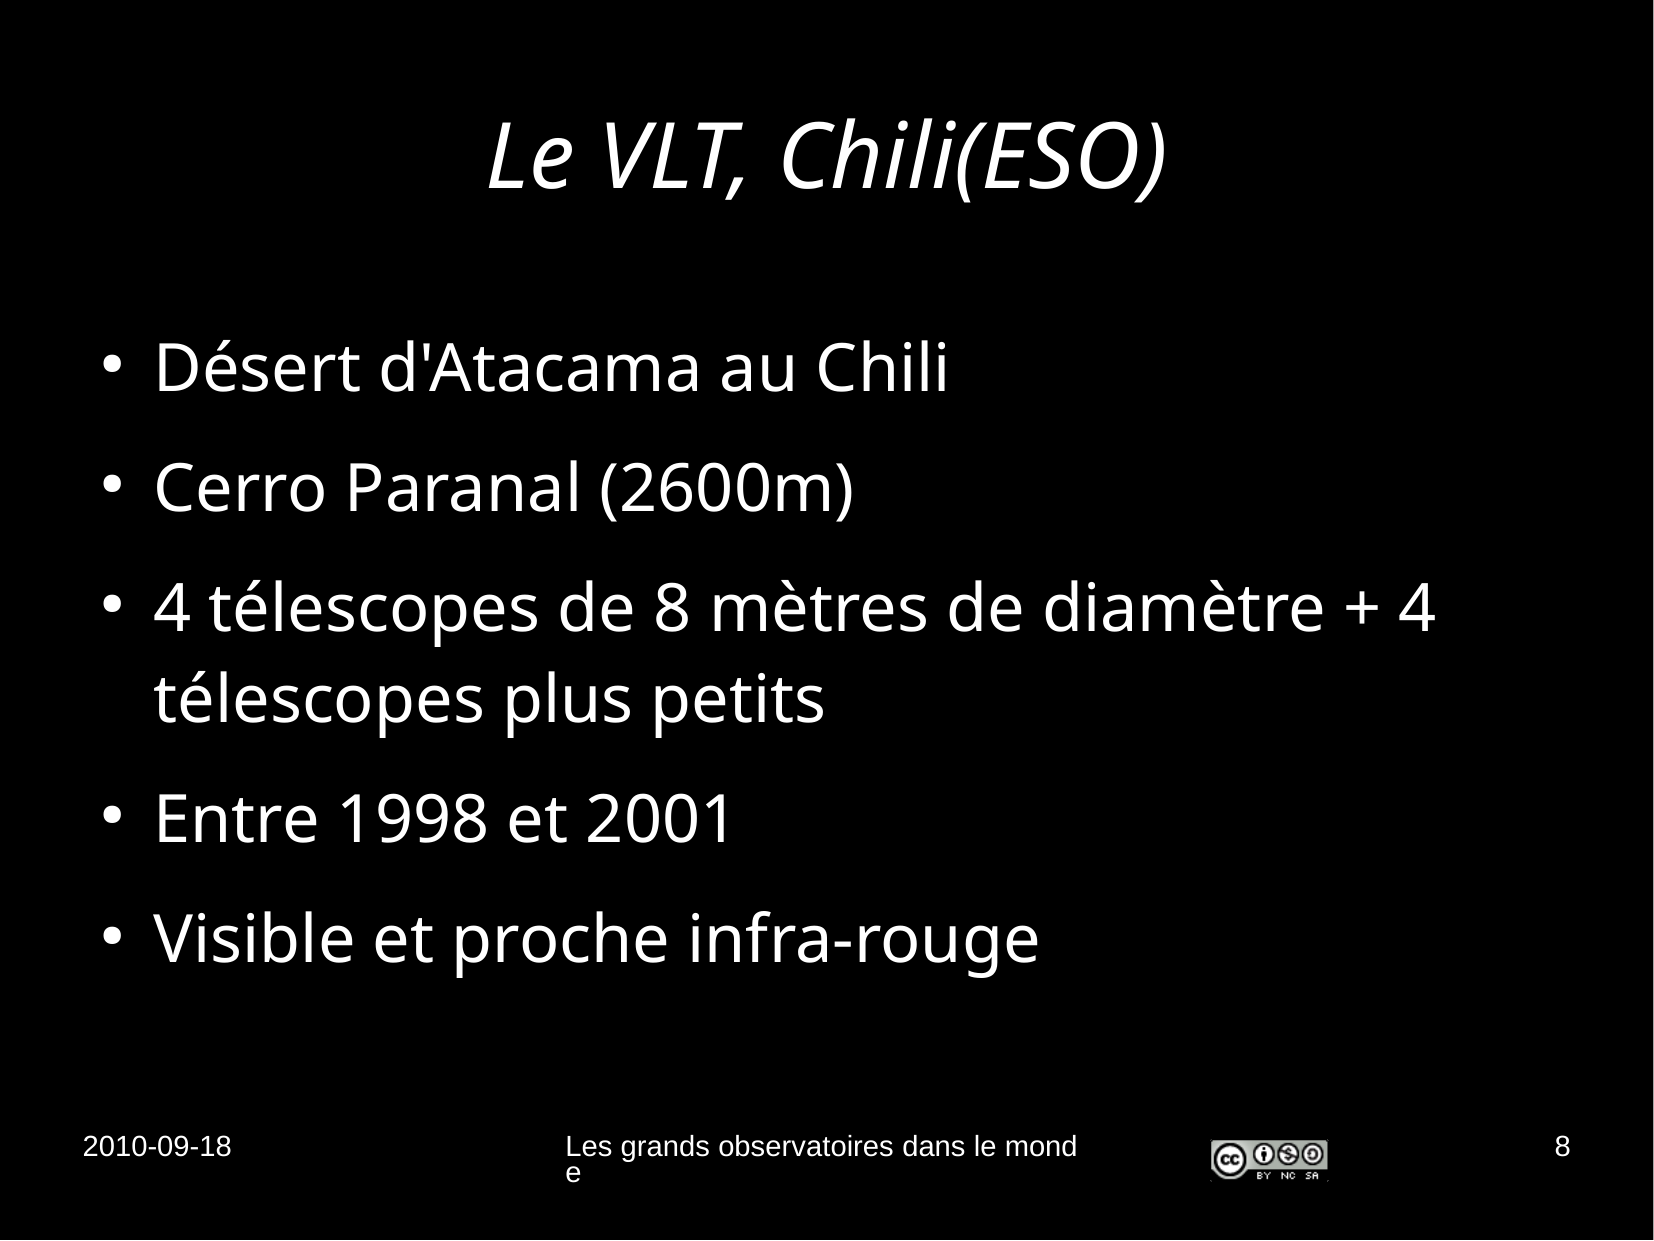

# Le VLT, Chili(ESO)
Désert d'Atacama au Chili
Cerro Paranal (2600m)
4 télescopes de 8 mètres de diamètre + 4 télescopes plus petits
Entre 1998 et 2001
Visible et proche infra-rouge
2010-09-18
Les grands observatoires dans le monde
8